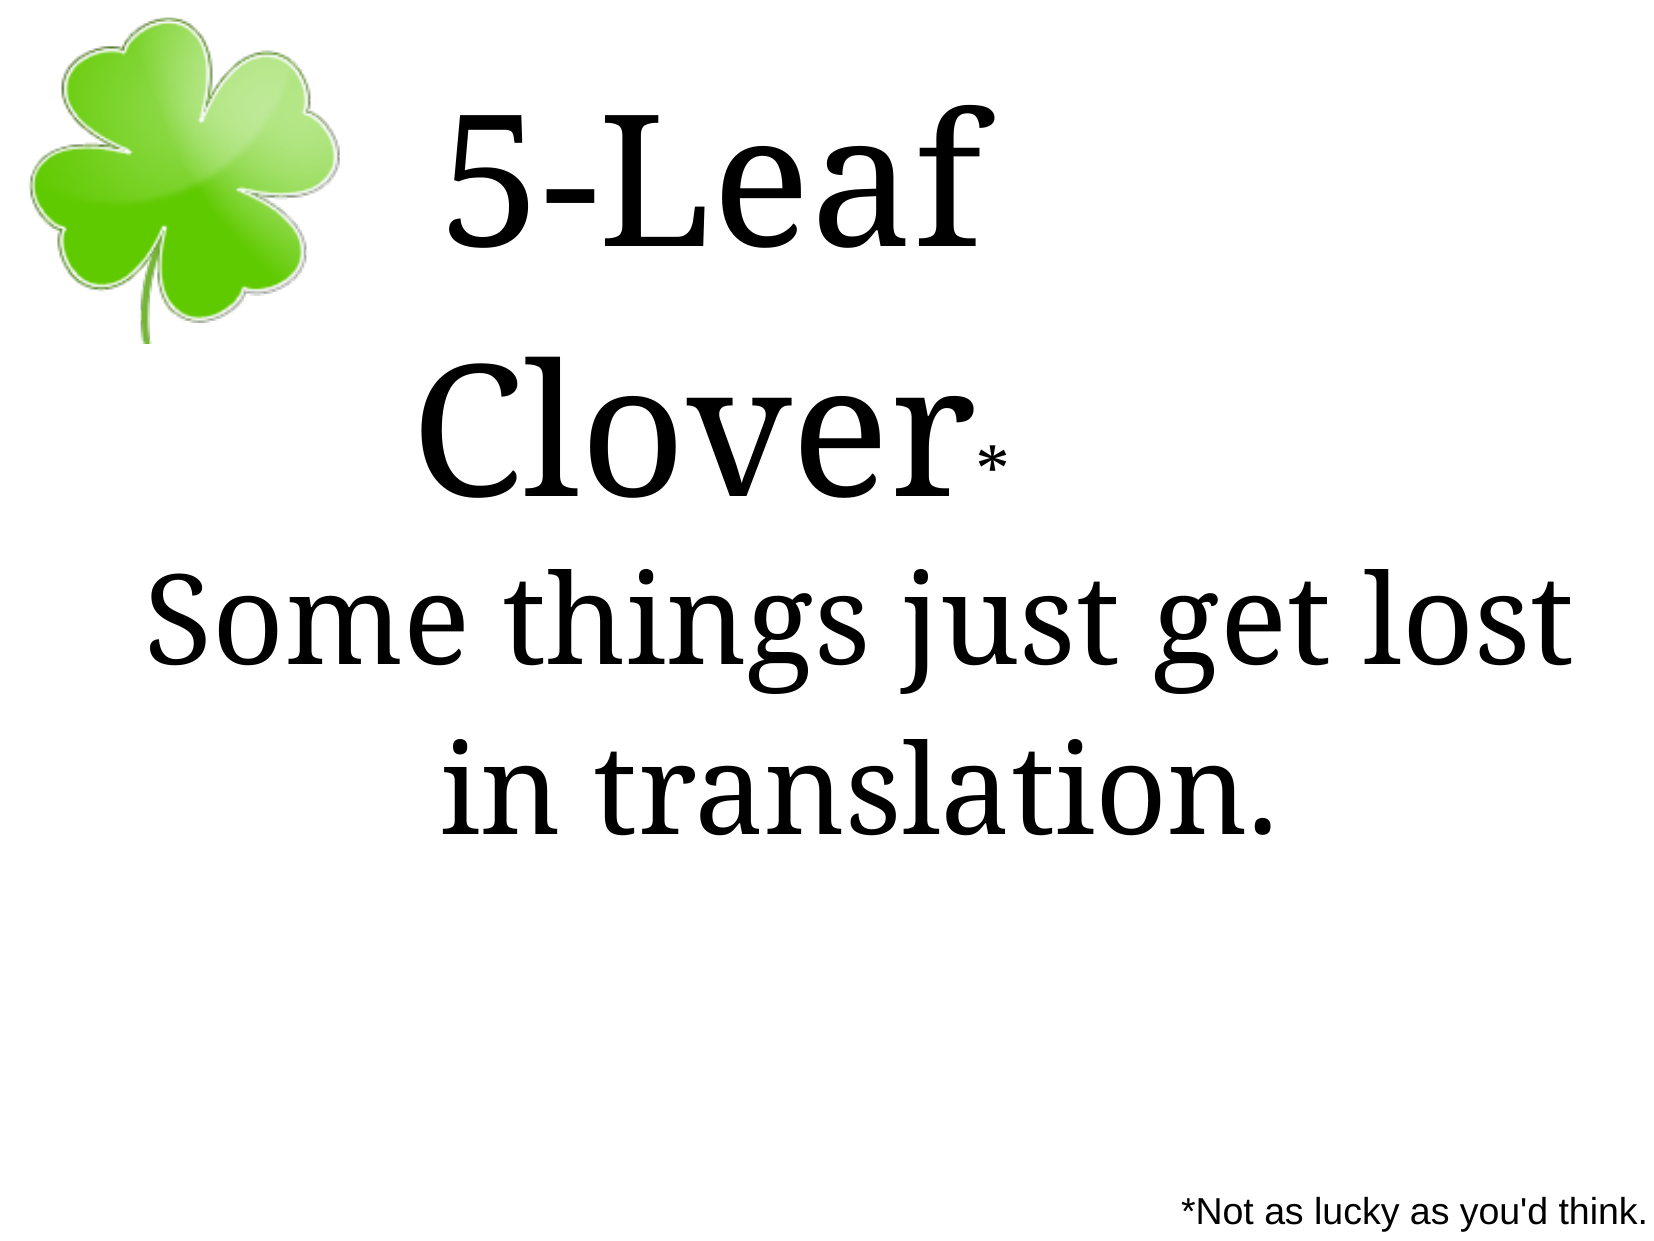

5-Leaf Clover*
Some things just get lost in translation.
*Not as lucky as you'd think.